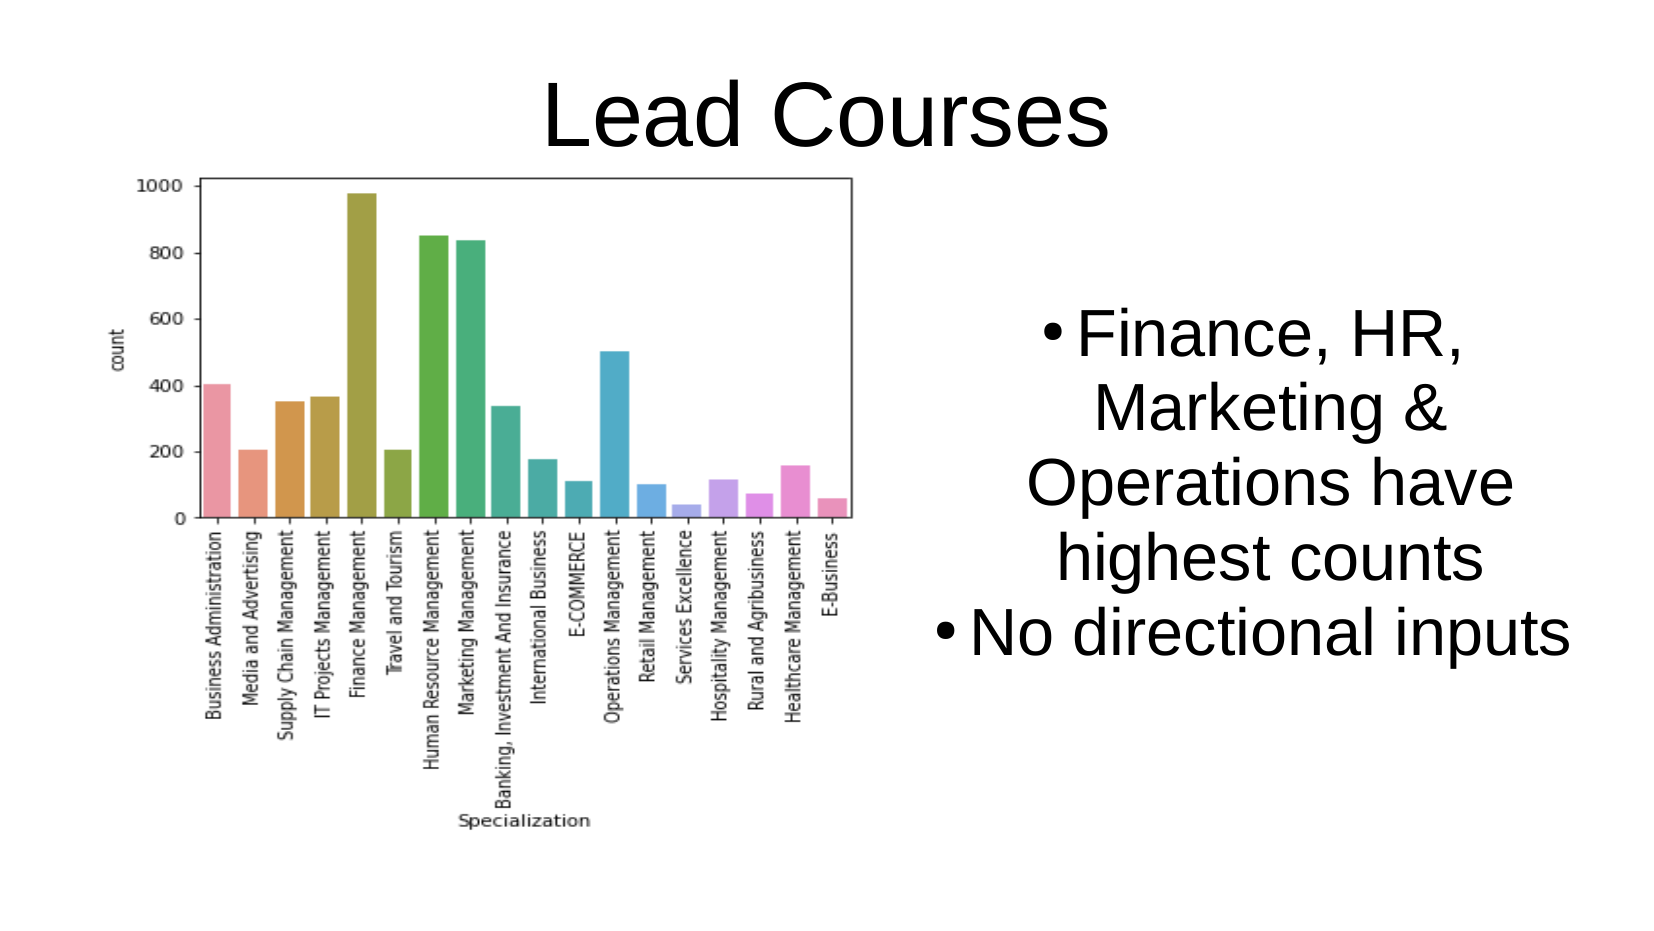

# Lead Courses
Finance, HR, Marketing & Operations have highest counts
No directional inputs